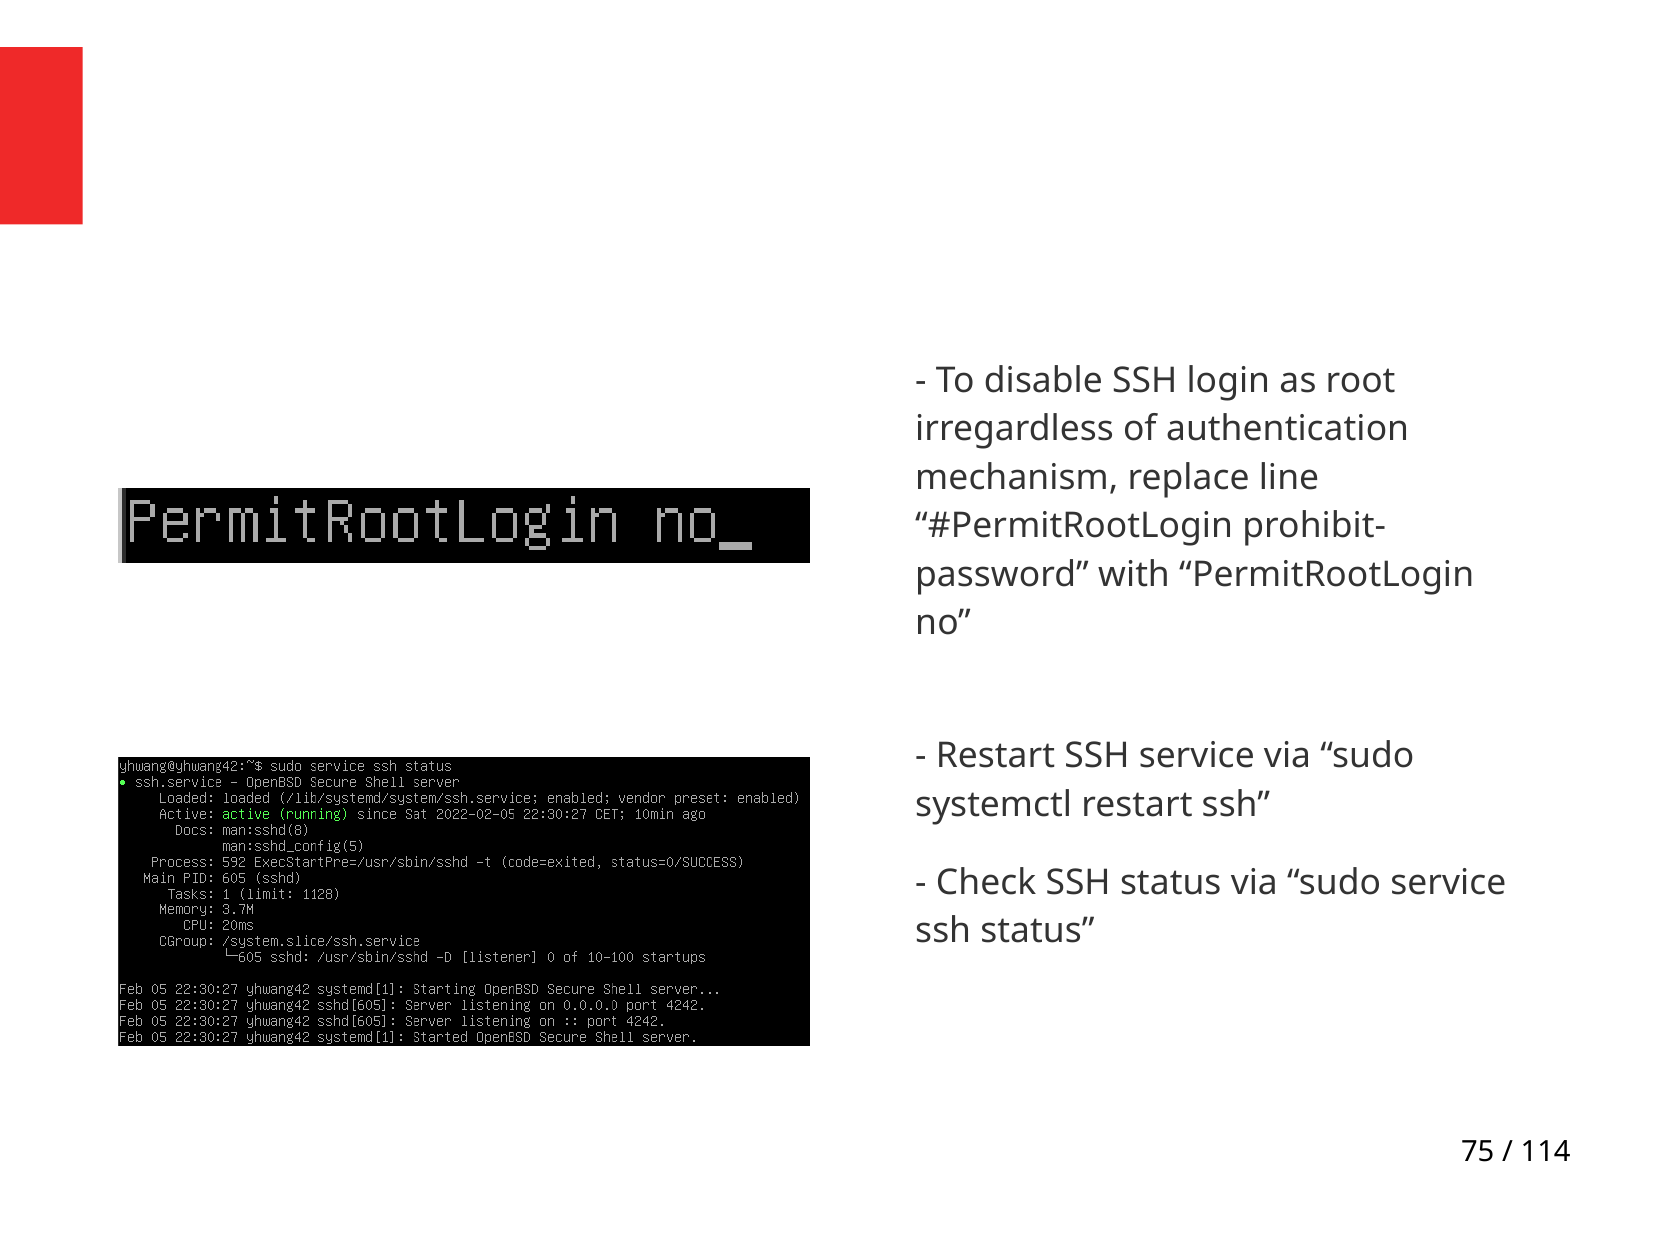

# - To disable SSH login as root irregardless of authentication mechanism, replace line “#PermitRootLogin prohibit-password” with “PermitRootLogin no”
- Restart SSH service via “sudo systemctl restart ssh”
- Check SSH status via “sudo service ssh status”
75